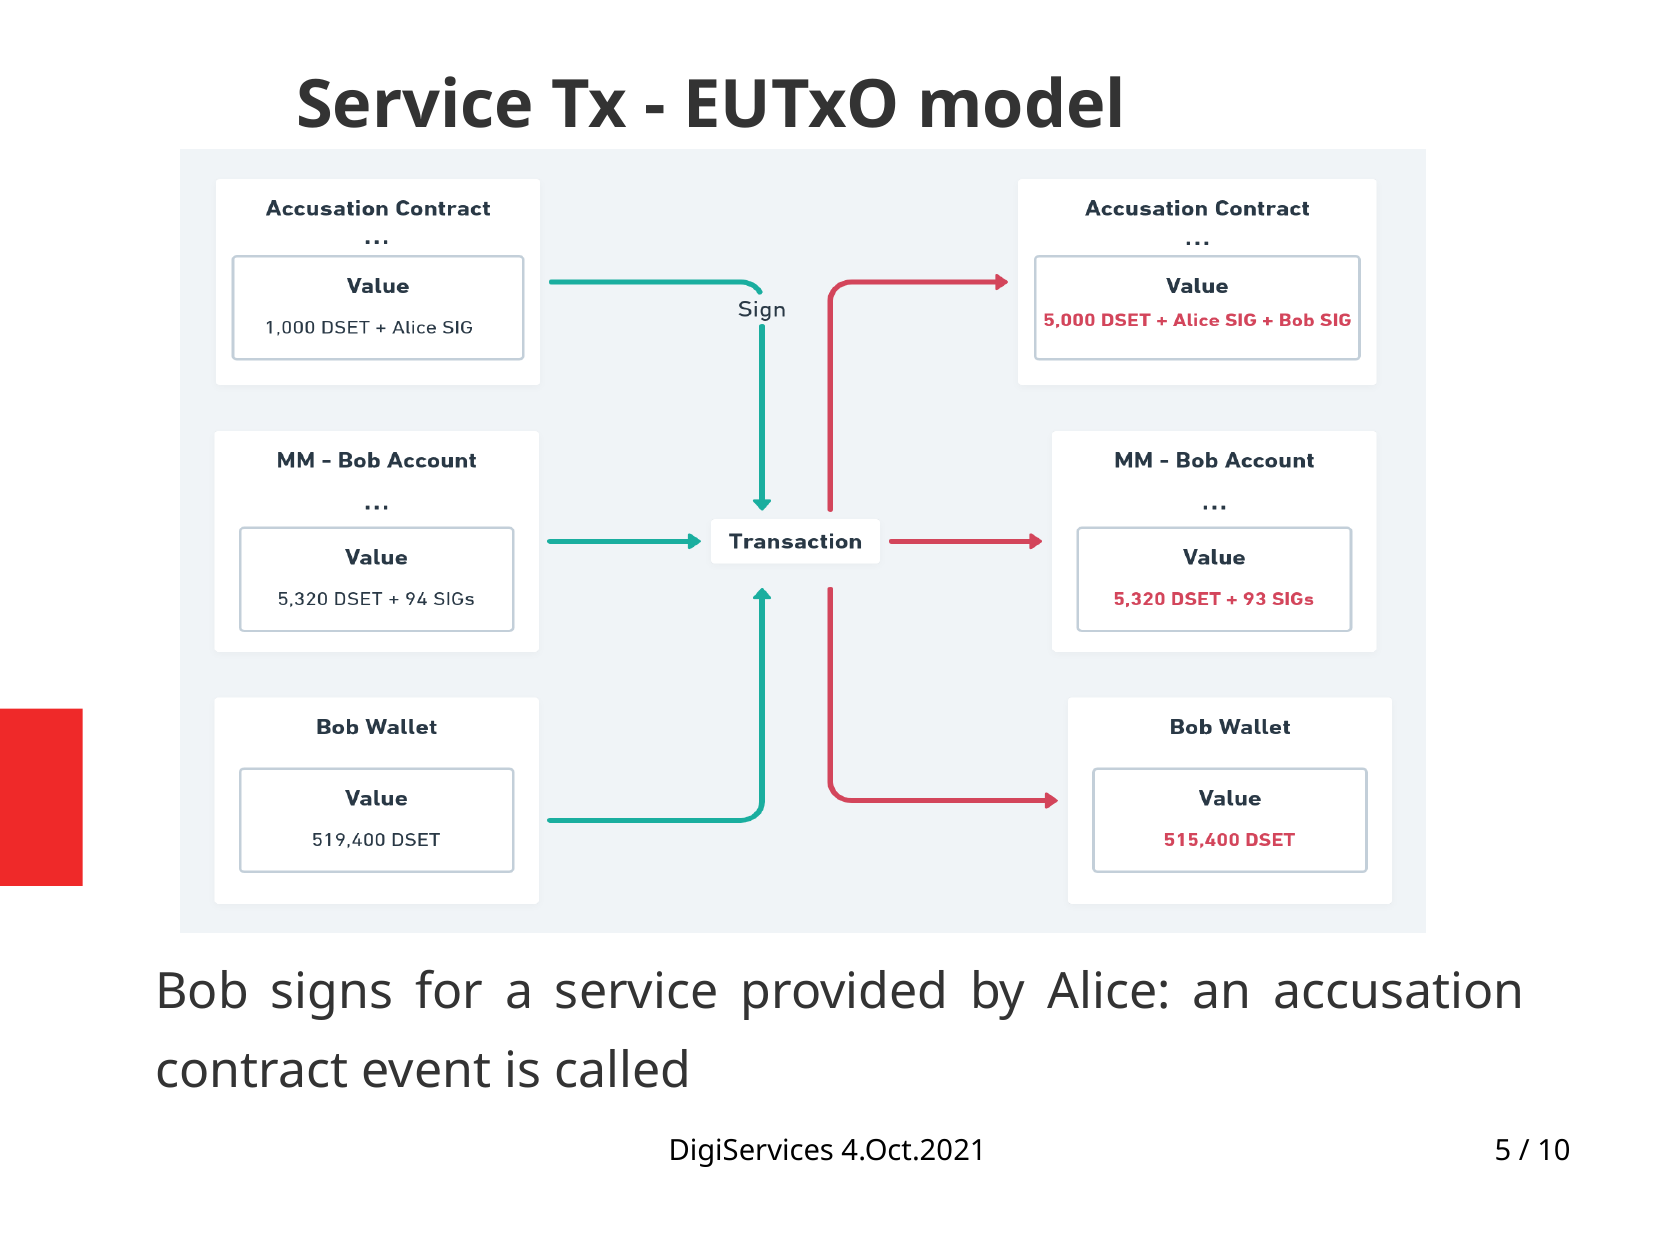

# Service Tx - EUTxO model
Bob signs for a service provided by Alice: an accusation contract event is called
DigiServices 4.Oct.2021
5